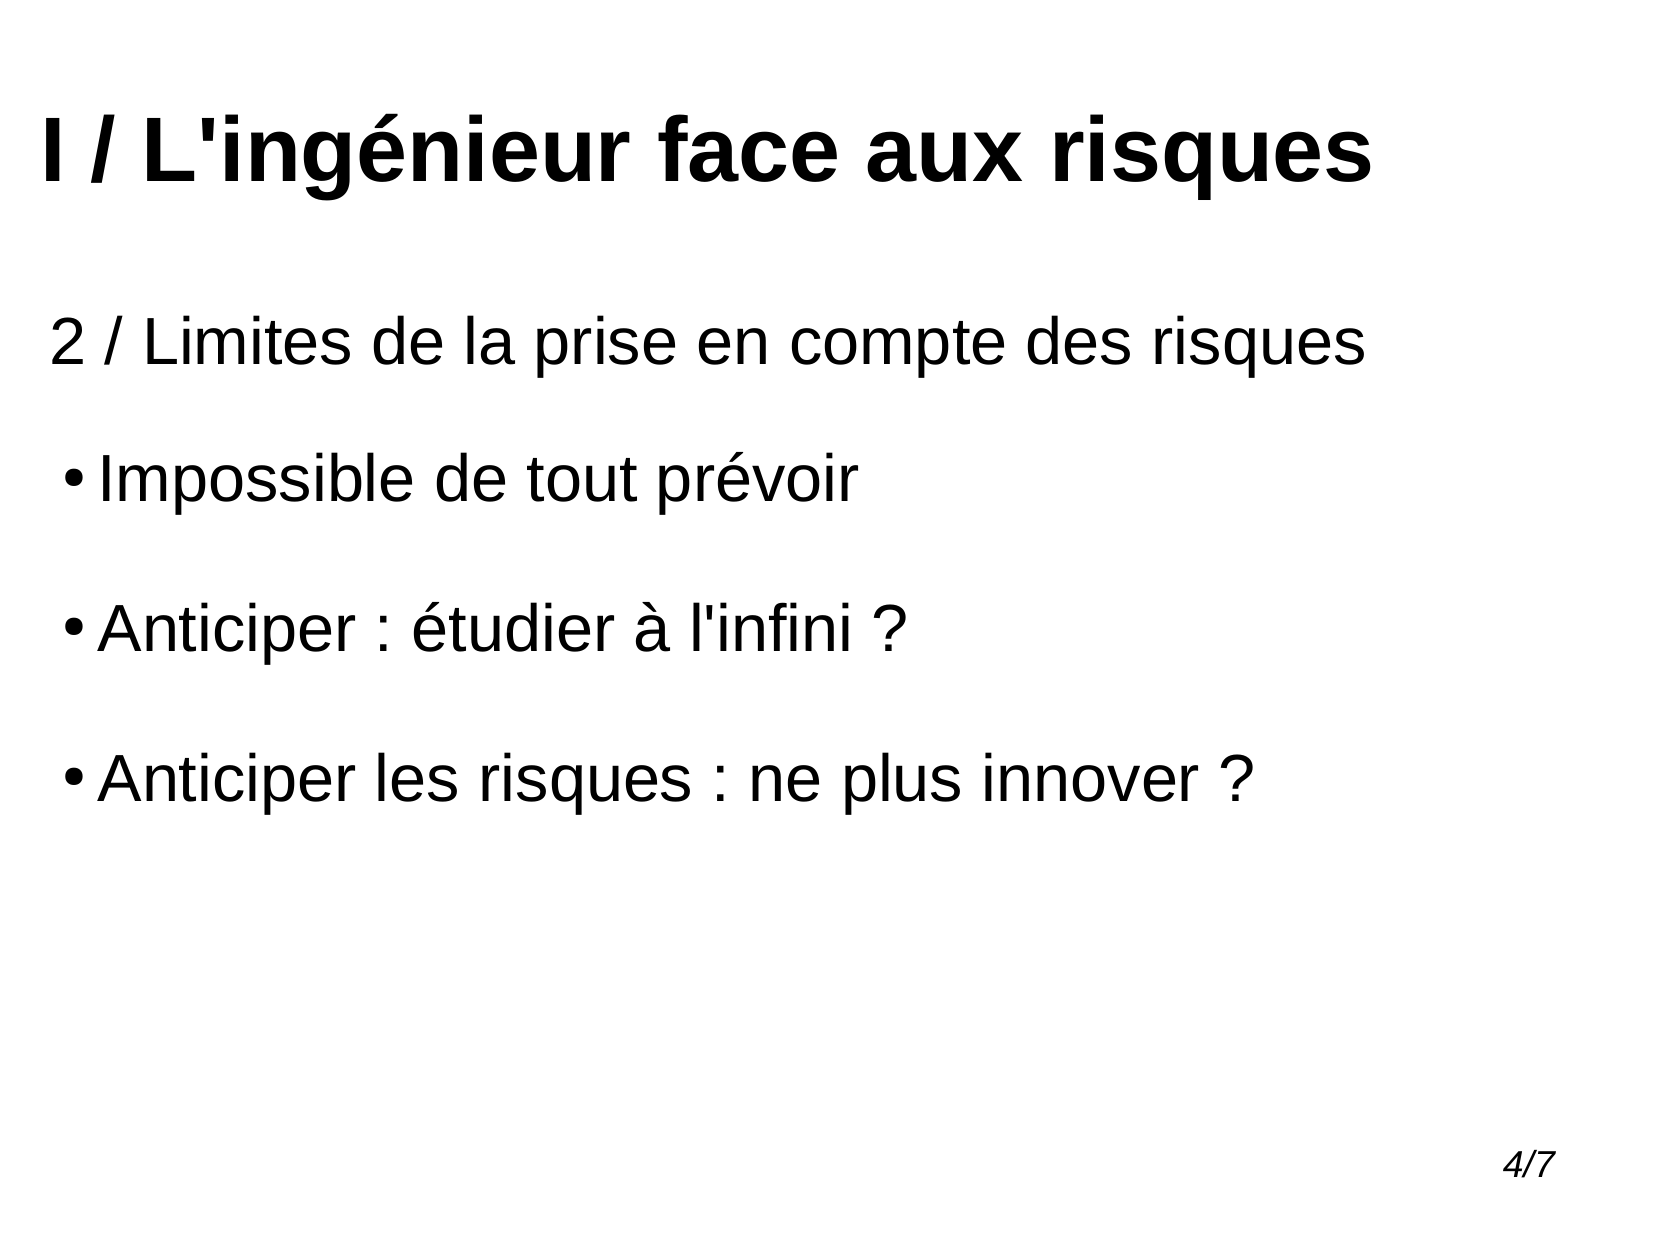

# I / L'ingénieur face aux risques 2 / Limites de la prise en compte des risques
Impossible de tout prévoir
Anticiper : étudier à l'infini ?
Anticiper les risques : ne plus innover ?
4/7